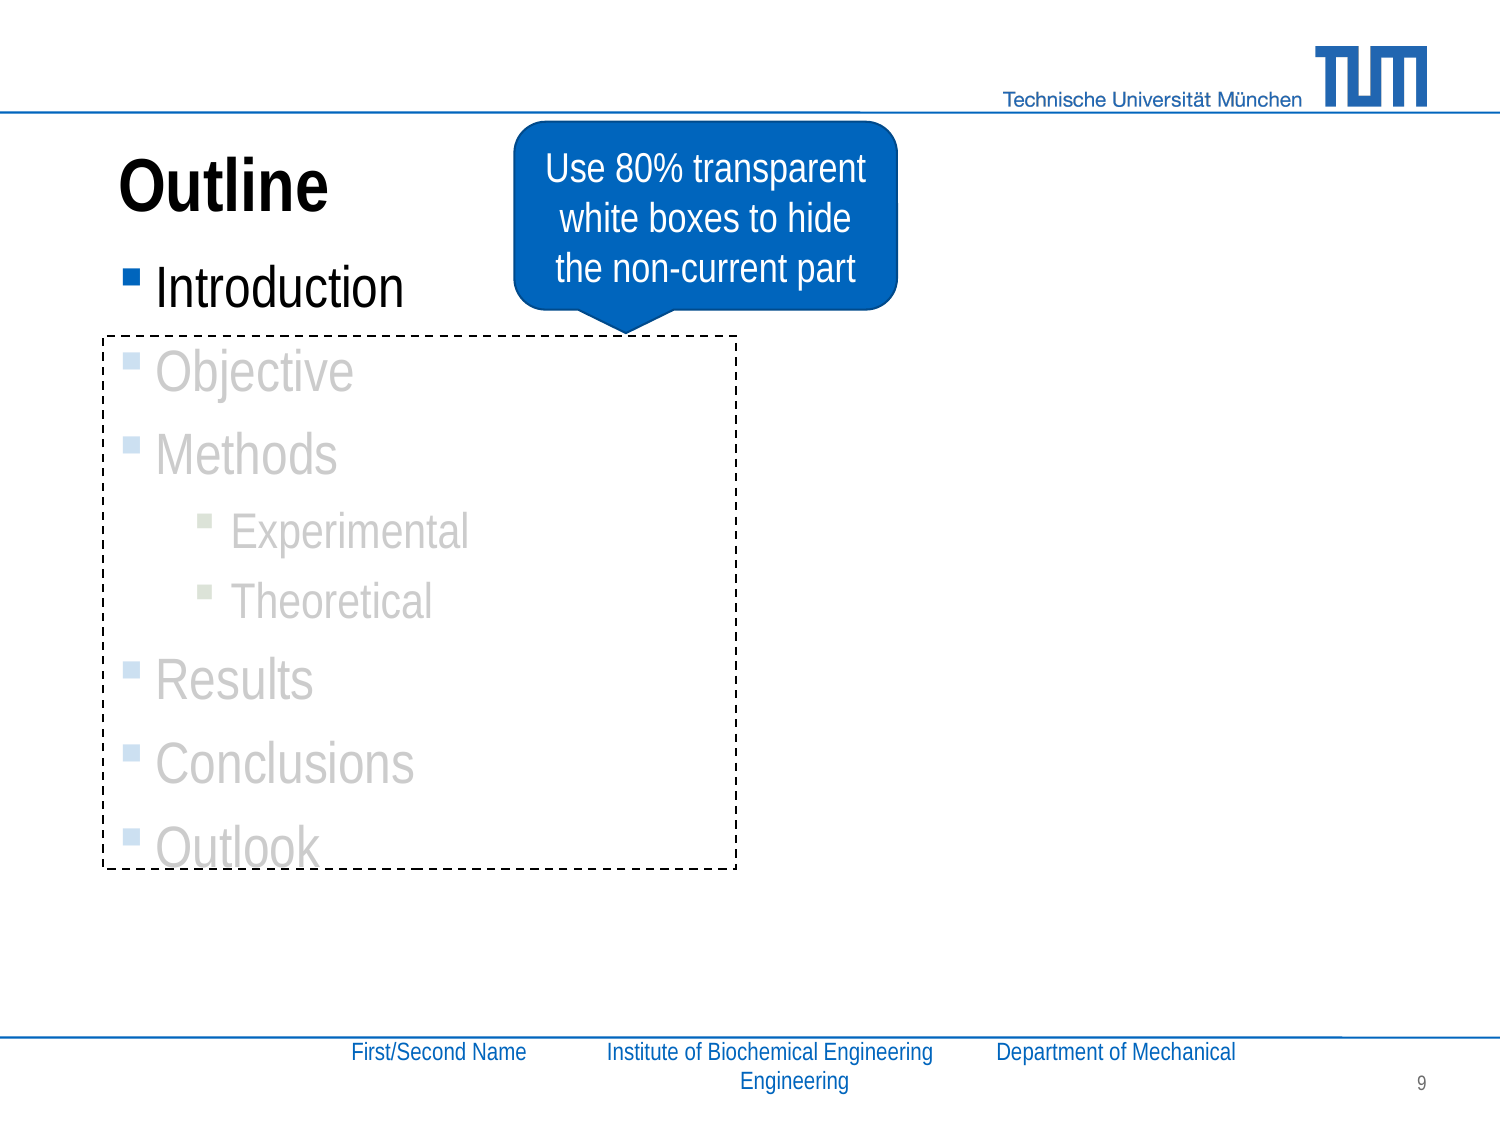

# Outline
Use 80% transparent white boxes to hide the non-current part
Introduction
Objective
Methods
Experimental
Theoretical
Results
Conclusions
Outlook
First/Second Name Institute of Biochemical Engineering Department of Mechanical Engineering